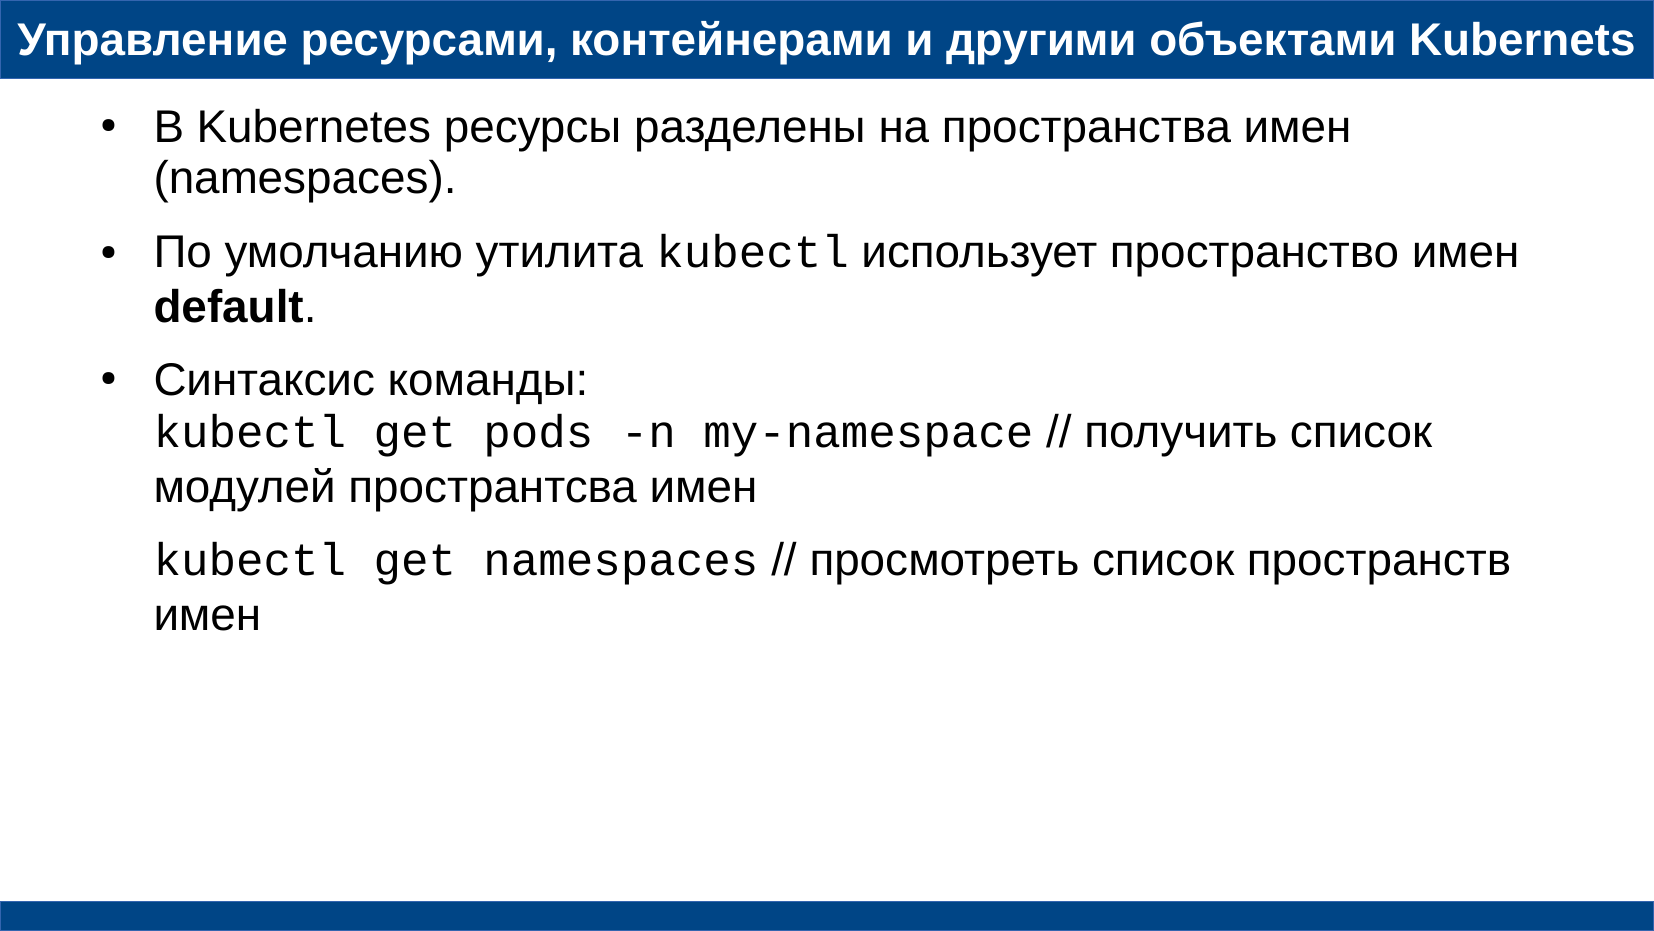

# Управление ресурсами, контейнерами и другими объектами Kubernets
В Kubernetes ресурсы разделены на пространства имен (namespaces).
По умолчанию утилита kubectl использует пространство имен default.
Синтаксис команды:
kubectl get pods -n my-namespace // получить список модулей пространтсва имен
kubectl get namespaces // просмотреть список пространств имен